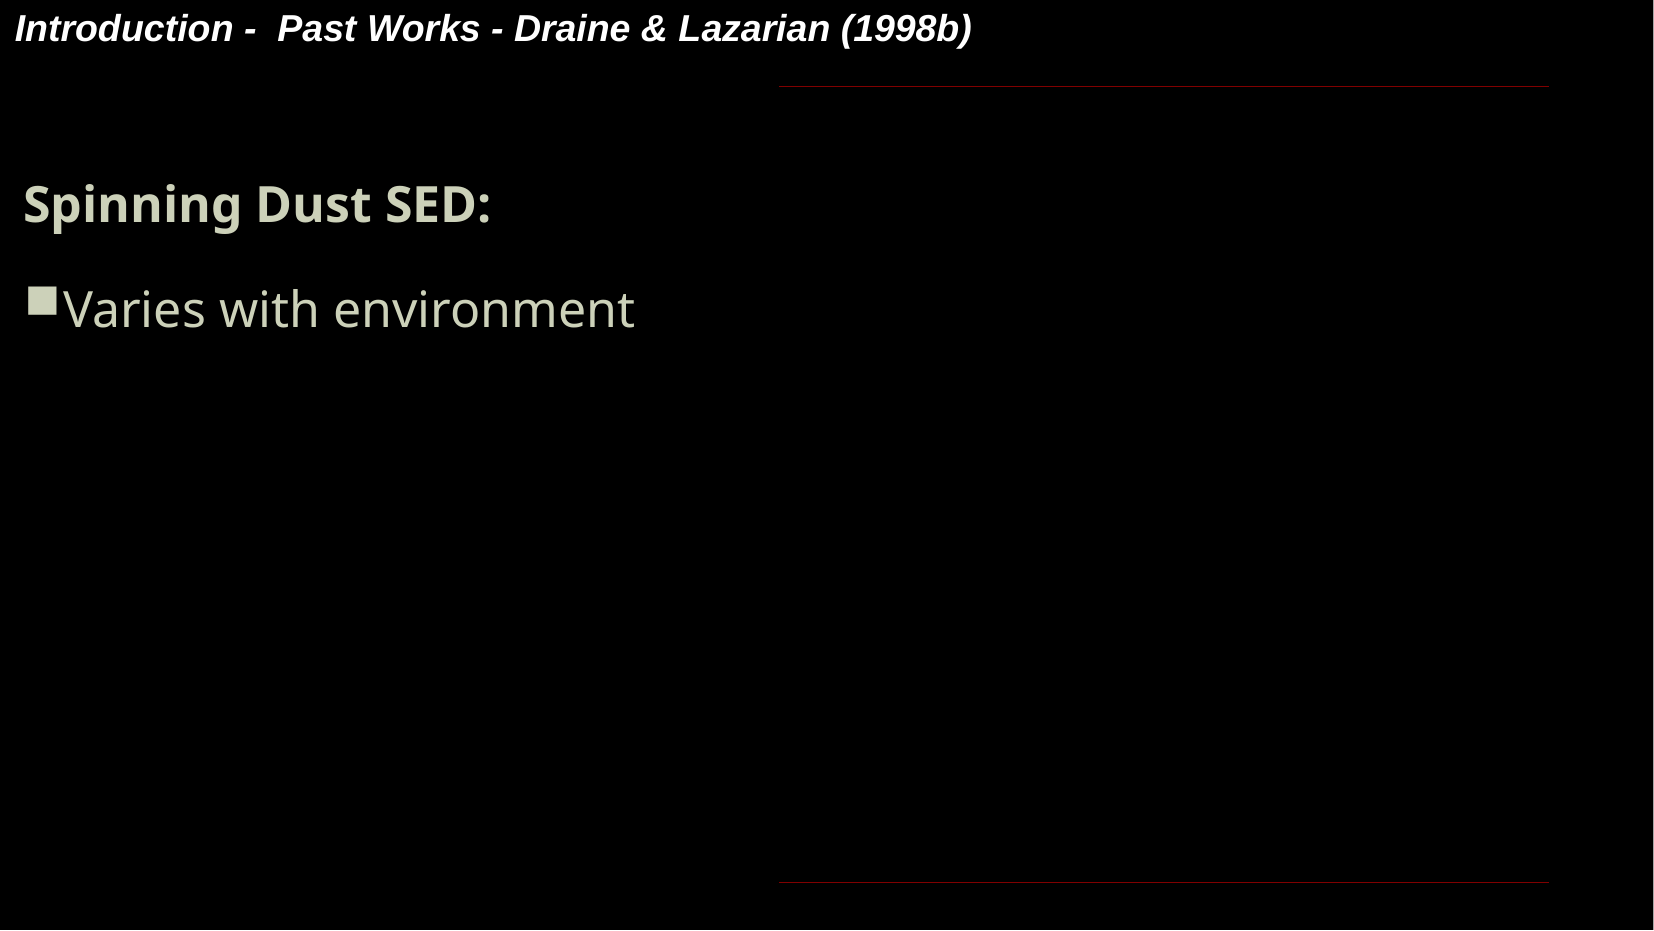

Introduction - Past Works - Draine & Lazarian (1998b)
Spinning Dust SED:
Varies with environment